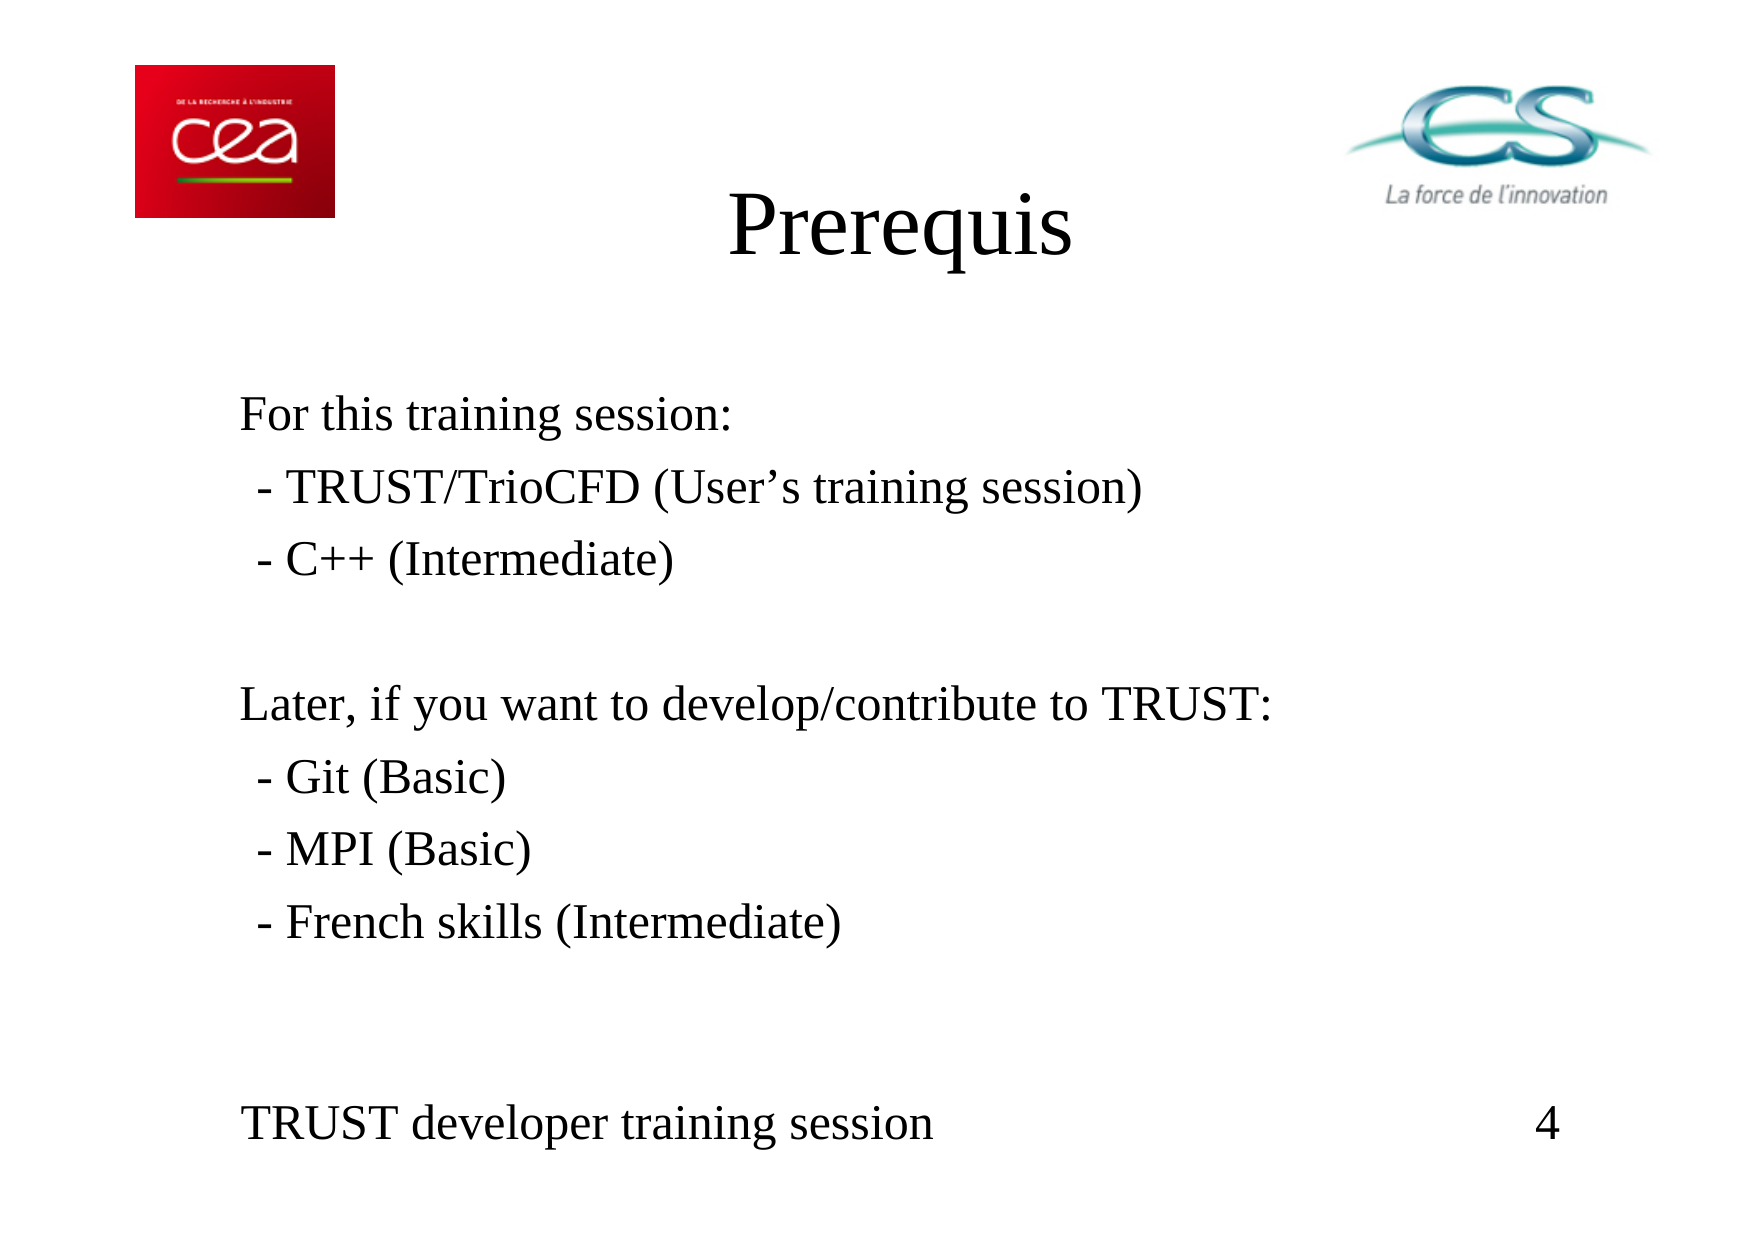

# Prerequis
For this training session:
	- TRUST/TrioCFD (User’s training session)
	- C++ (Intermediate)
Later, if you want to develop/contribute to TRUST:
	- Git (Basic)
	- MPI (Basic)
	- French skills (Intermediate)
TRUST developer training session
4